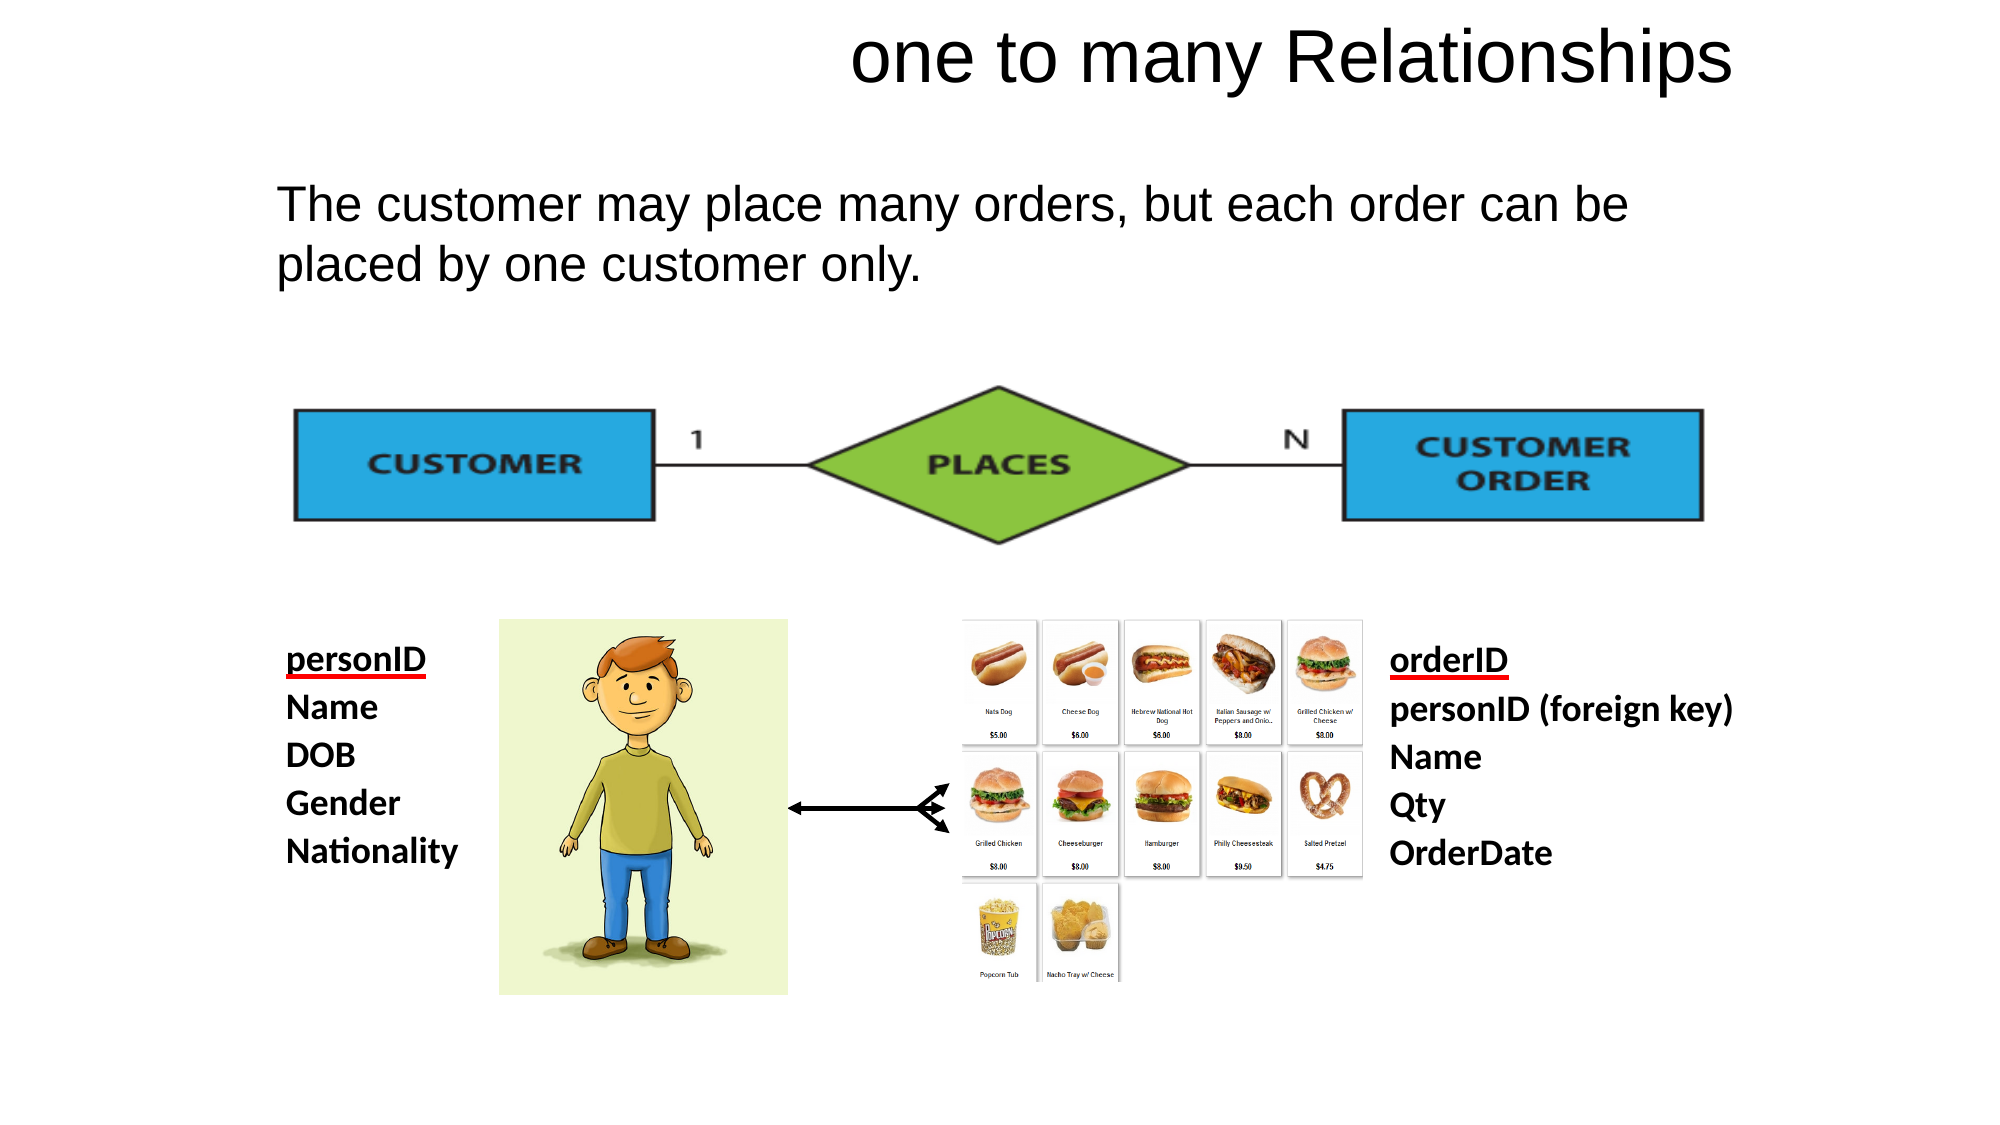

one to many Relationships
The customer may place many orders, but each order can be placed by one customer only.
personID
Name
DOB Gender
Nationality
orderID
personID (foreign key)
Name
Qty
OrderDate